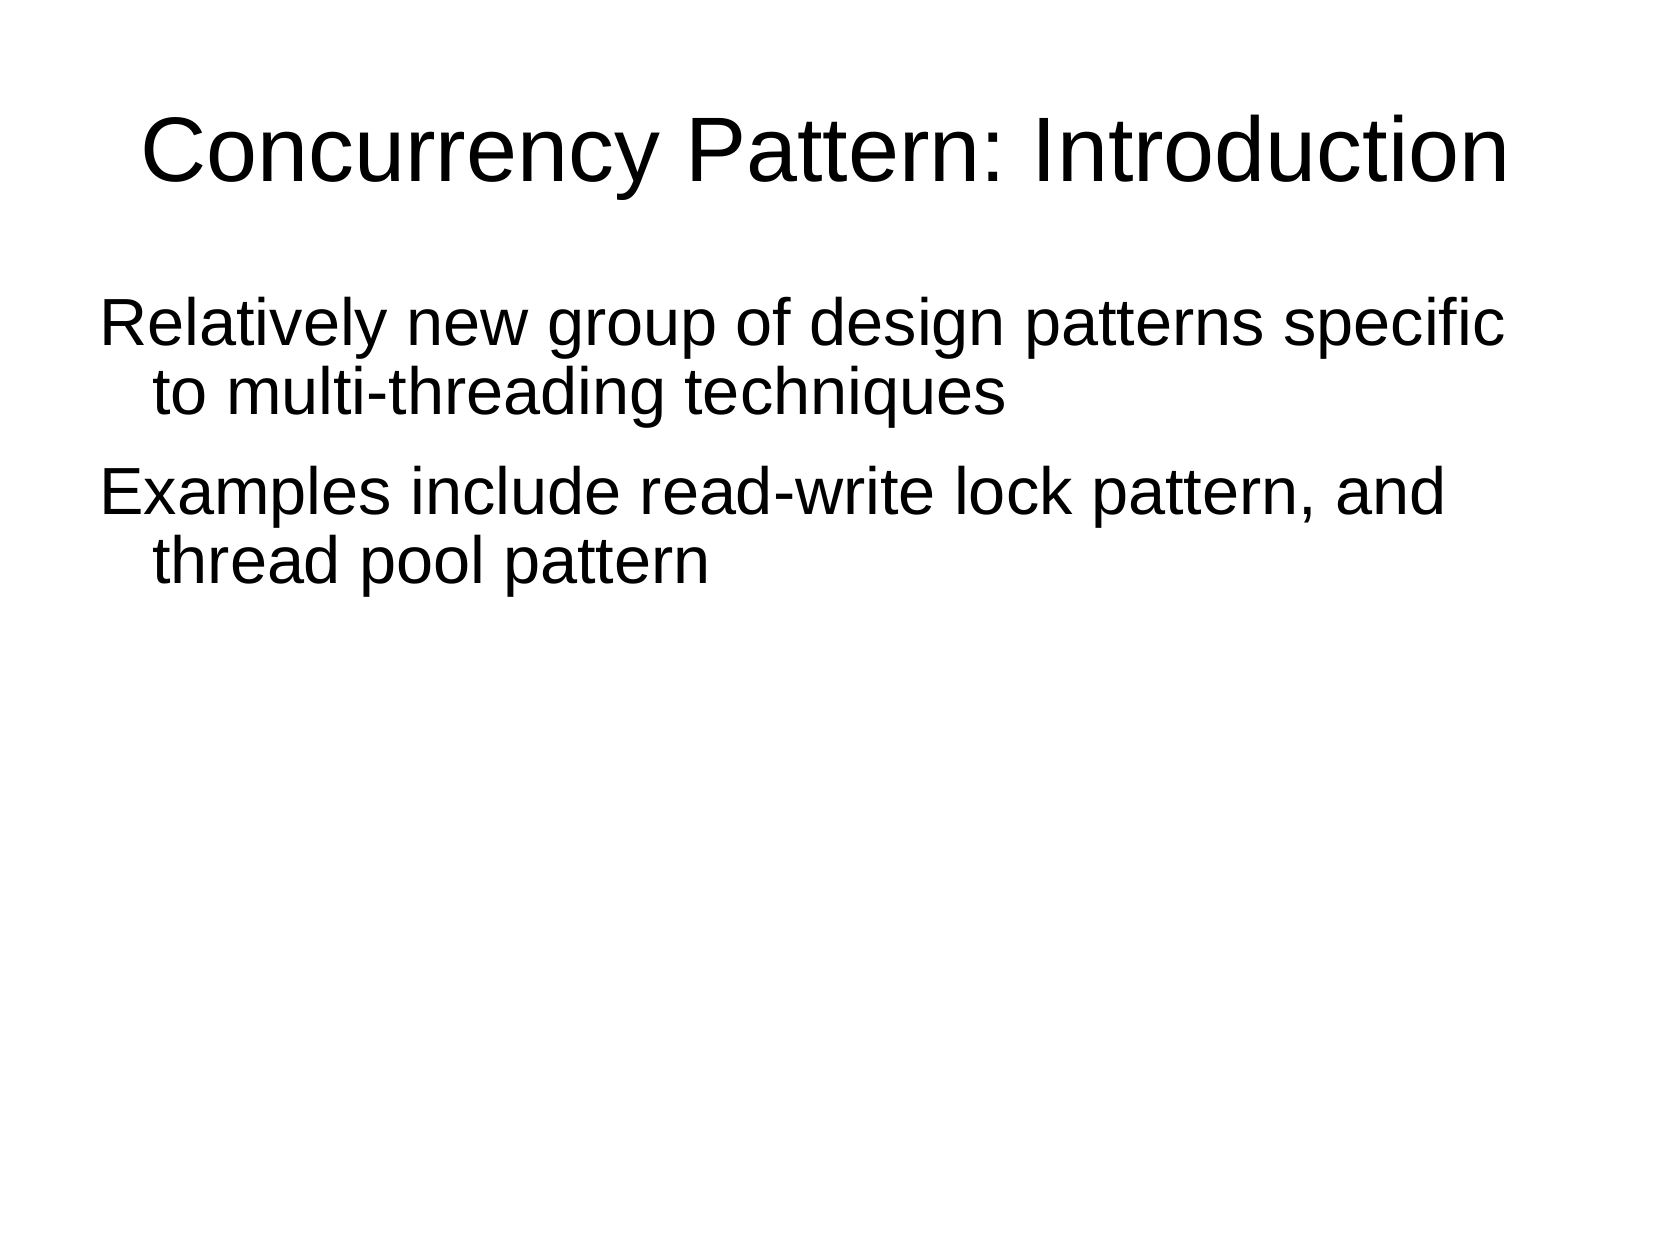

# Concurrency Pattern: Introduction
Relatively new group of design patterns specific to multi-threading techniques
Examples include read-write lock pattern, and thread pool pattern